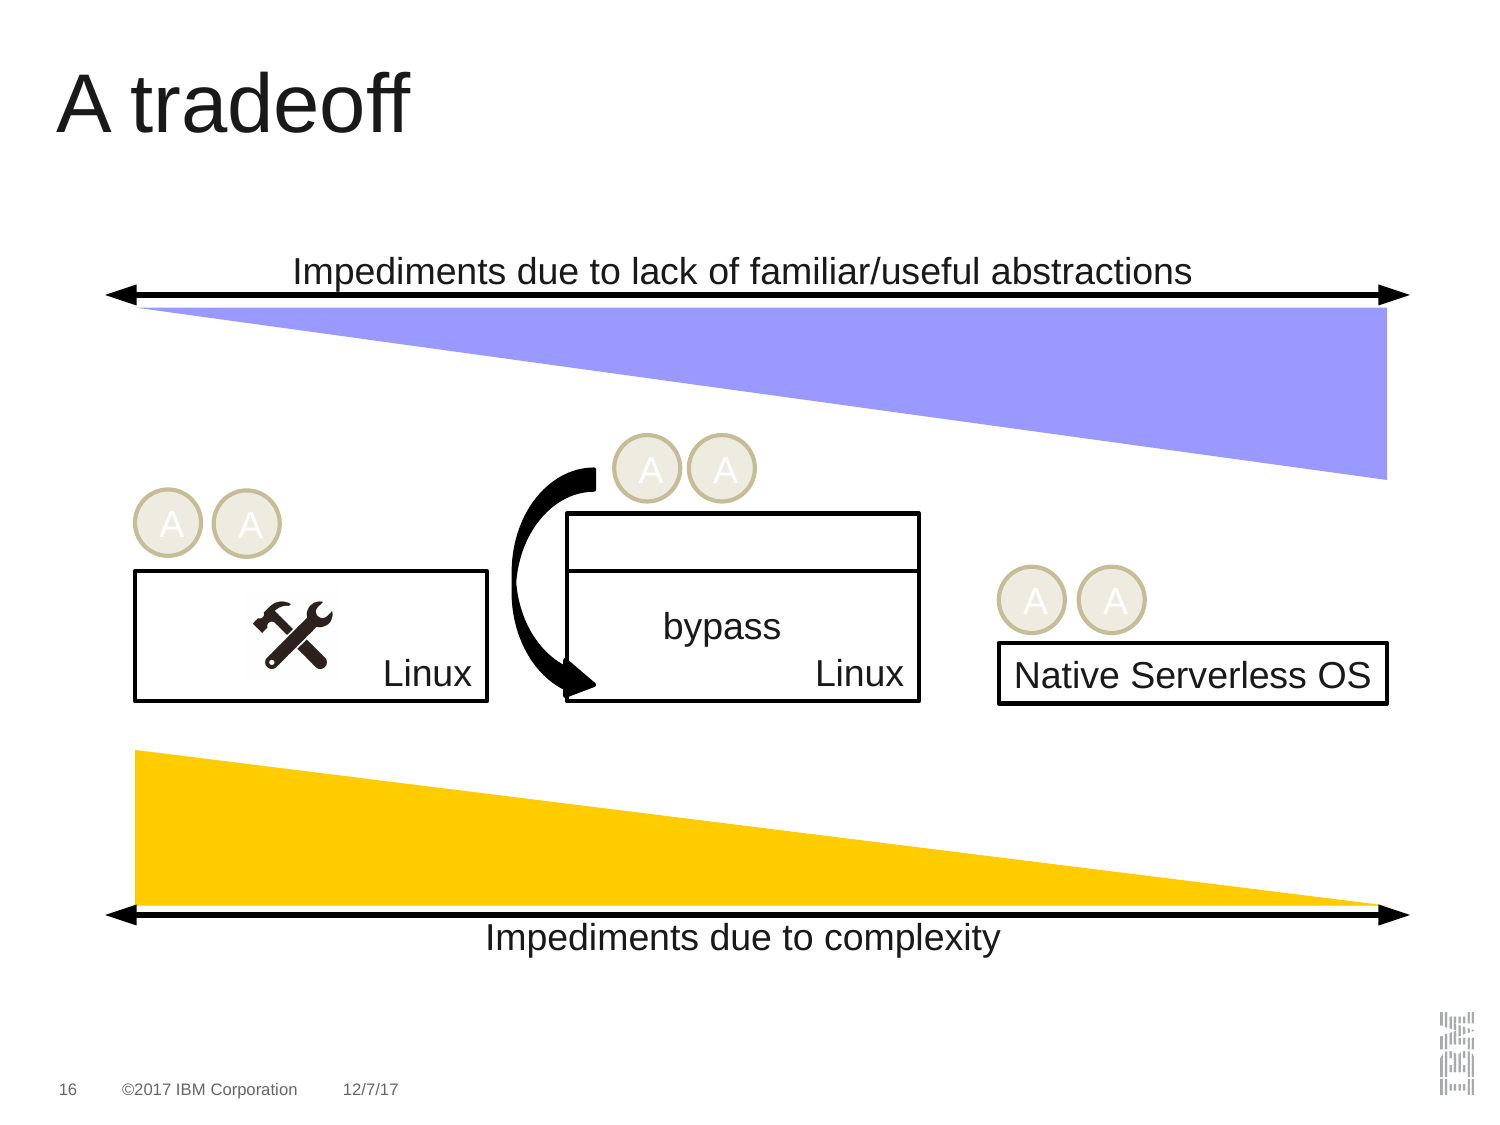

A tradeoff
Impediments due to lack of familiar/useful abstractions
A
A
A
A
A
A
Linux
Linux
bypass
Native Serverless OS
Impediments due to complexity